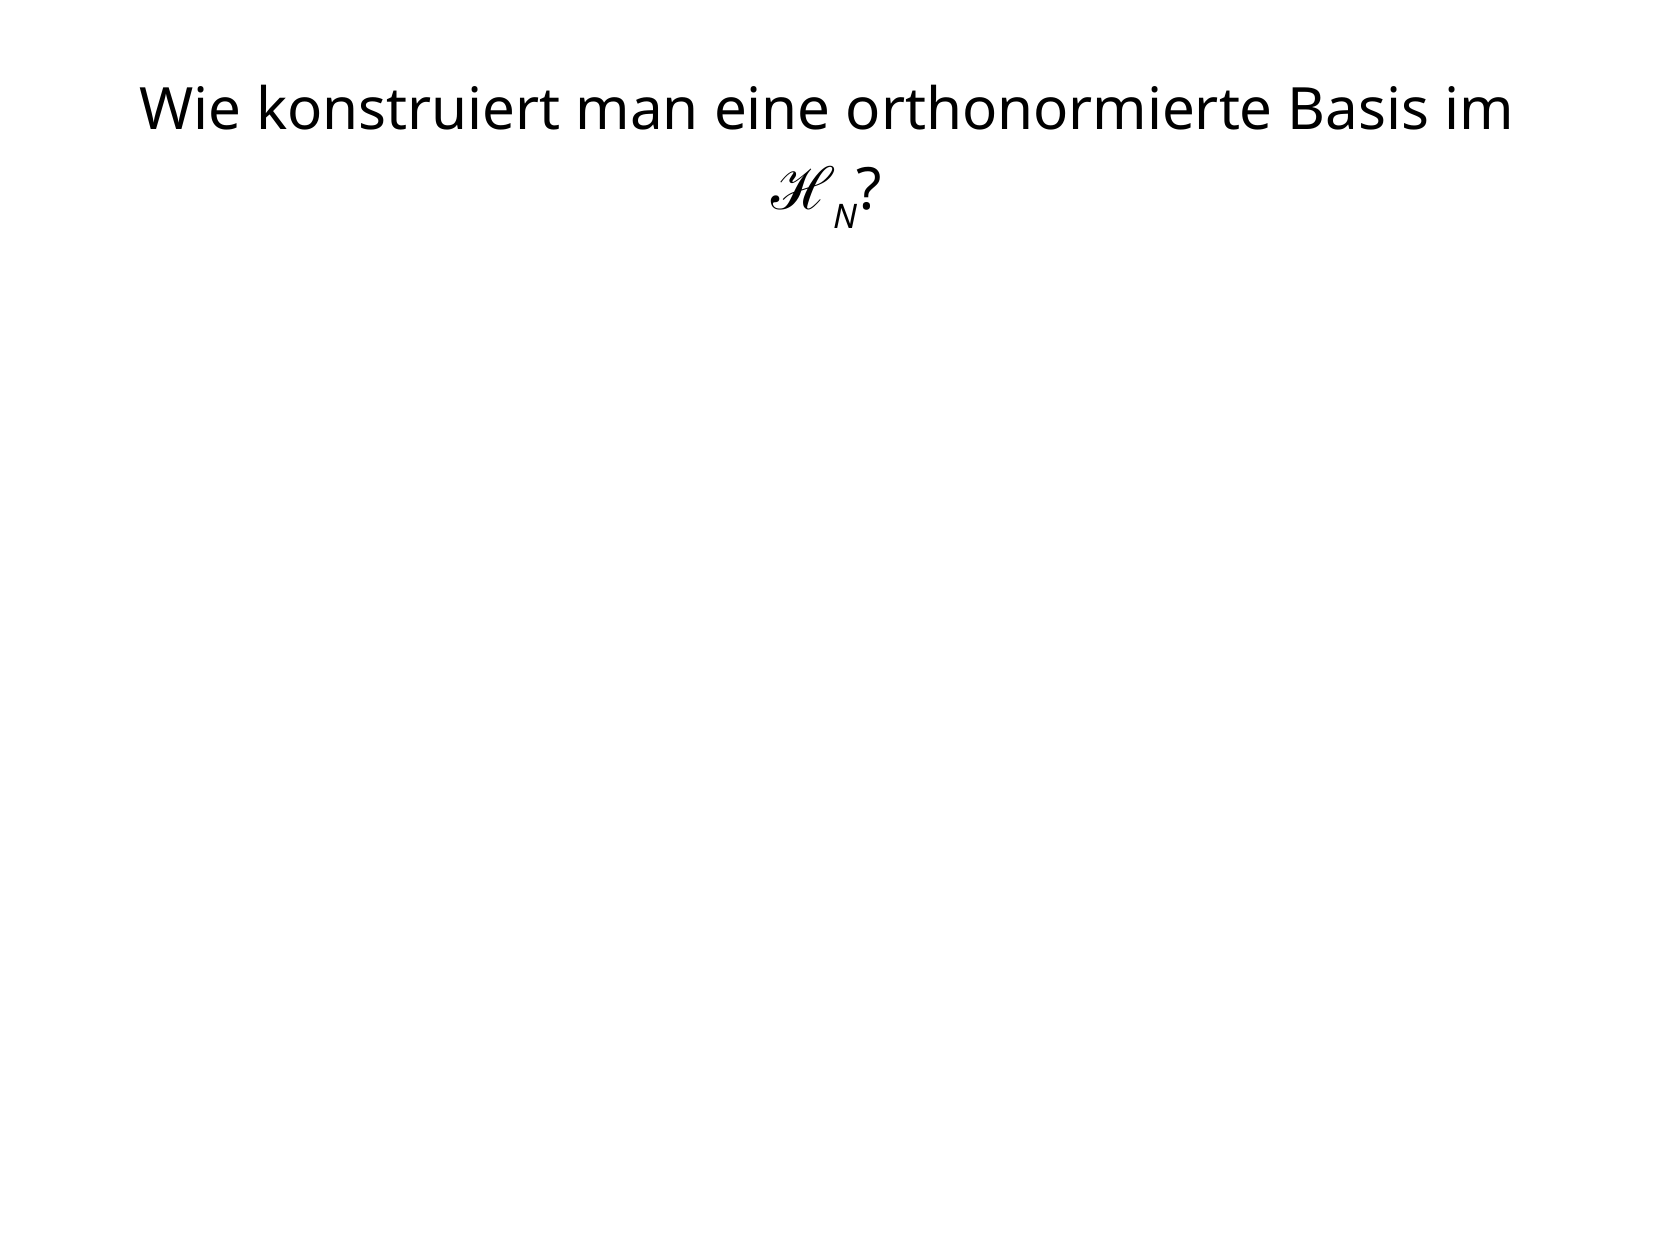

# Wie konstruiert man eine orthonormierte Basis im ℋN?